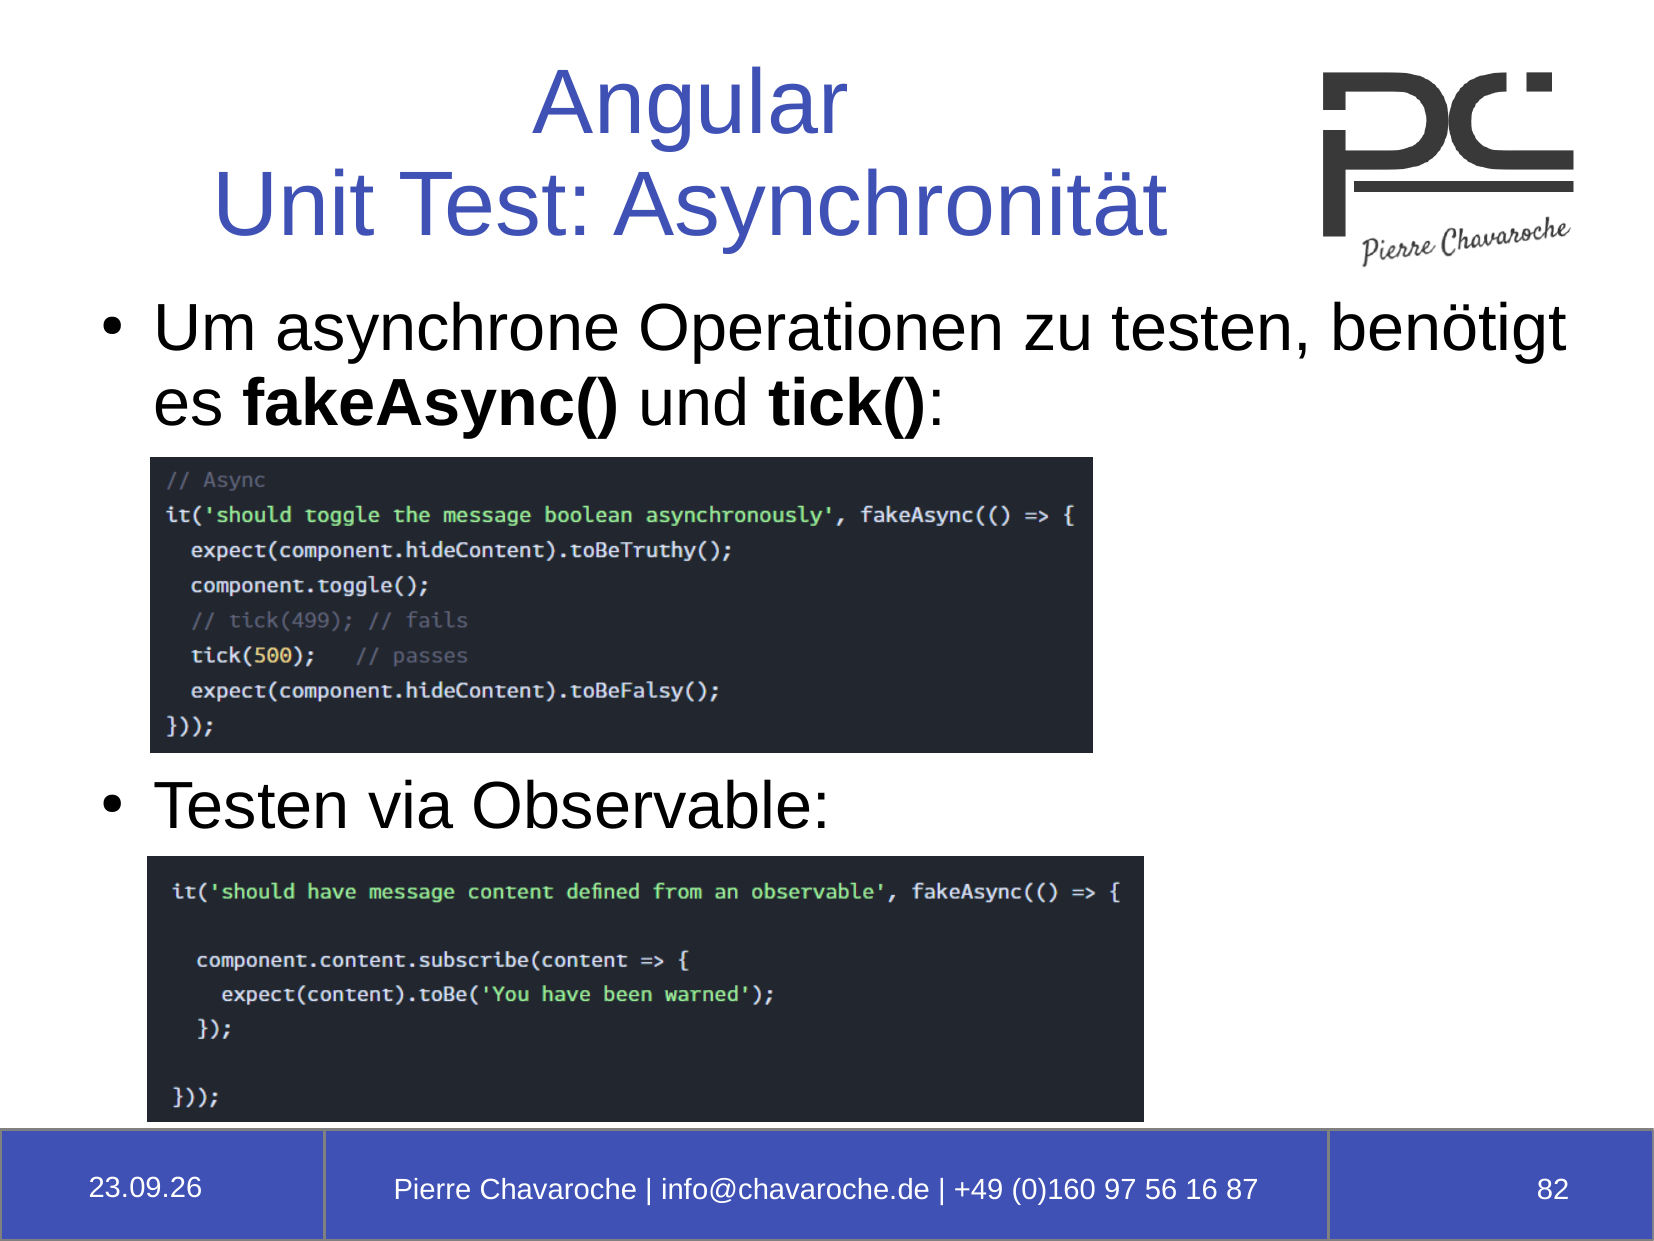

# Angular Unit Test: Asynchronität
Um asynchrone Operationen zu testen, benötigt es fakeAsync() und tick():
Testen via Observable:
Pierre Chavaroche | info@chavaroche.de | +49 (0)160 97 56 16 87
82